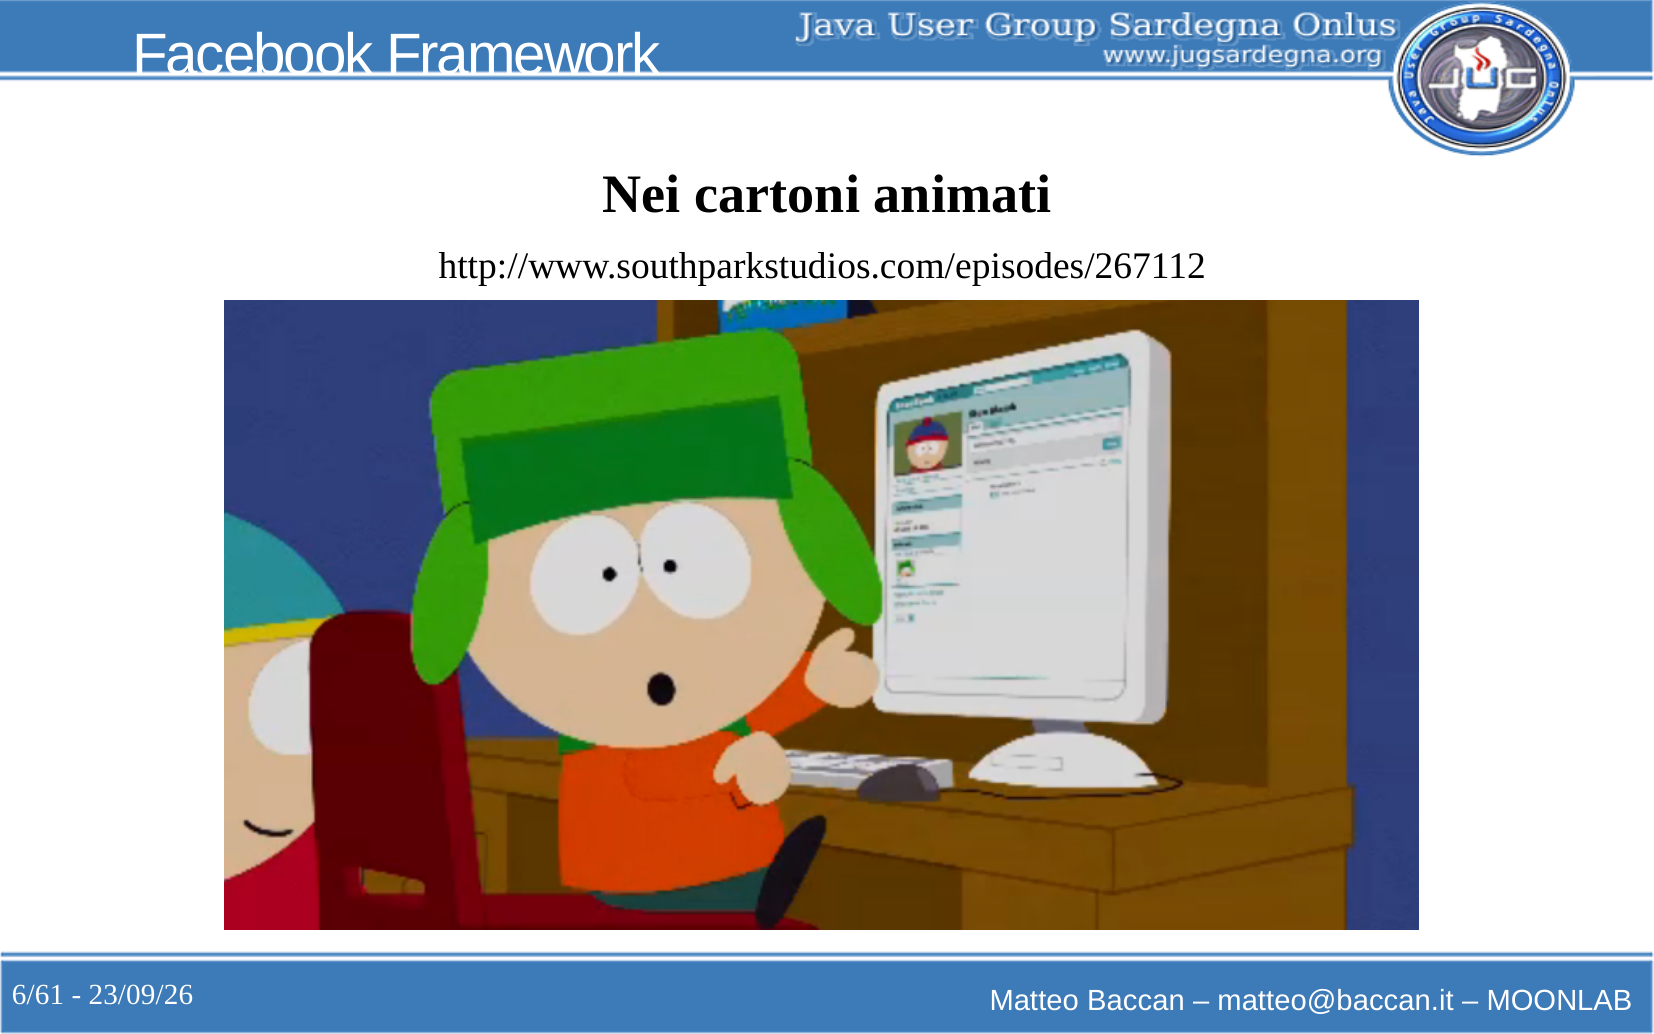

# Facebook Framework
Nei cartoni animati
http://www.southparkstudios.com/episodes/267112
6